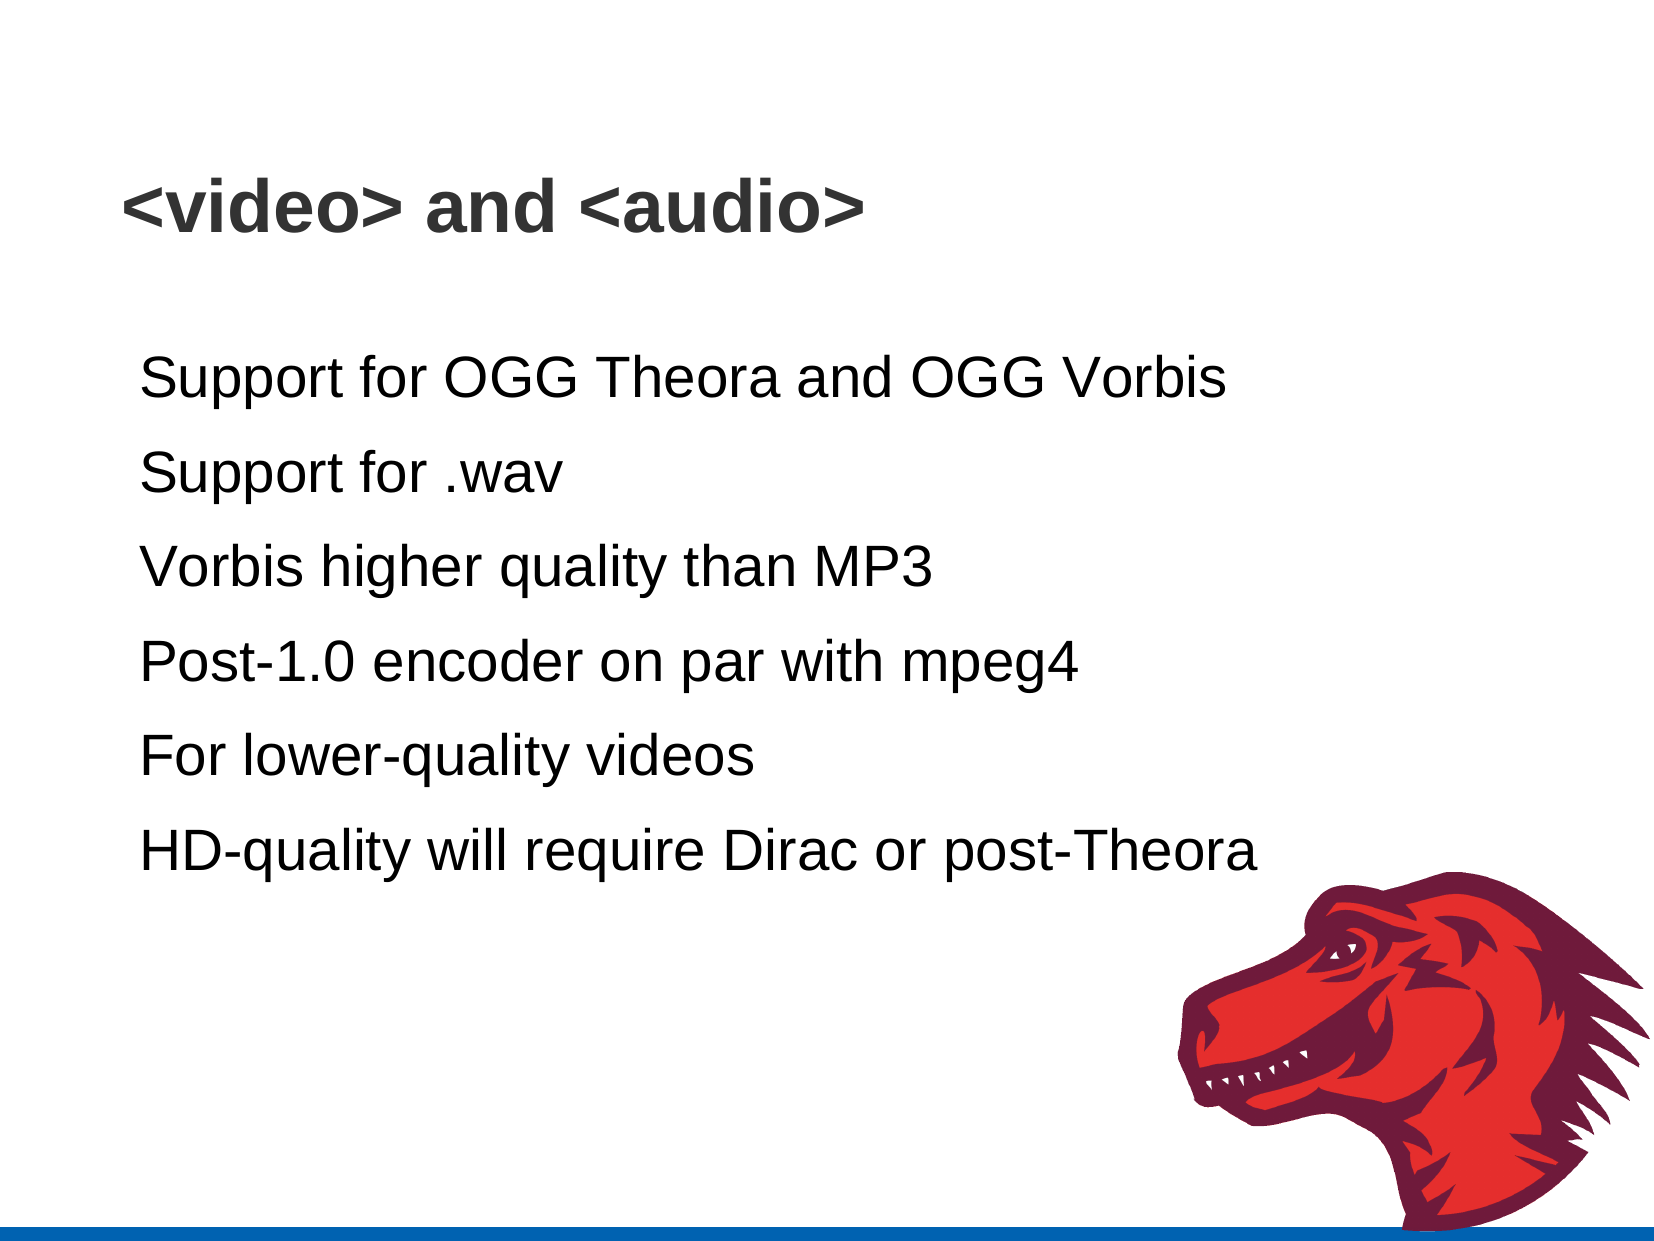

# <video> and <audio>
Support for OGG Theora and OGG Vorbis
Support for .wav
Vorbis higher quality than MP3
Post-1.0 encoder on par with mpeg4
For lower-quality videos
HD-quality will require Dirac or post-Theora